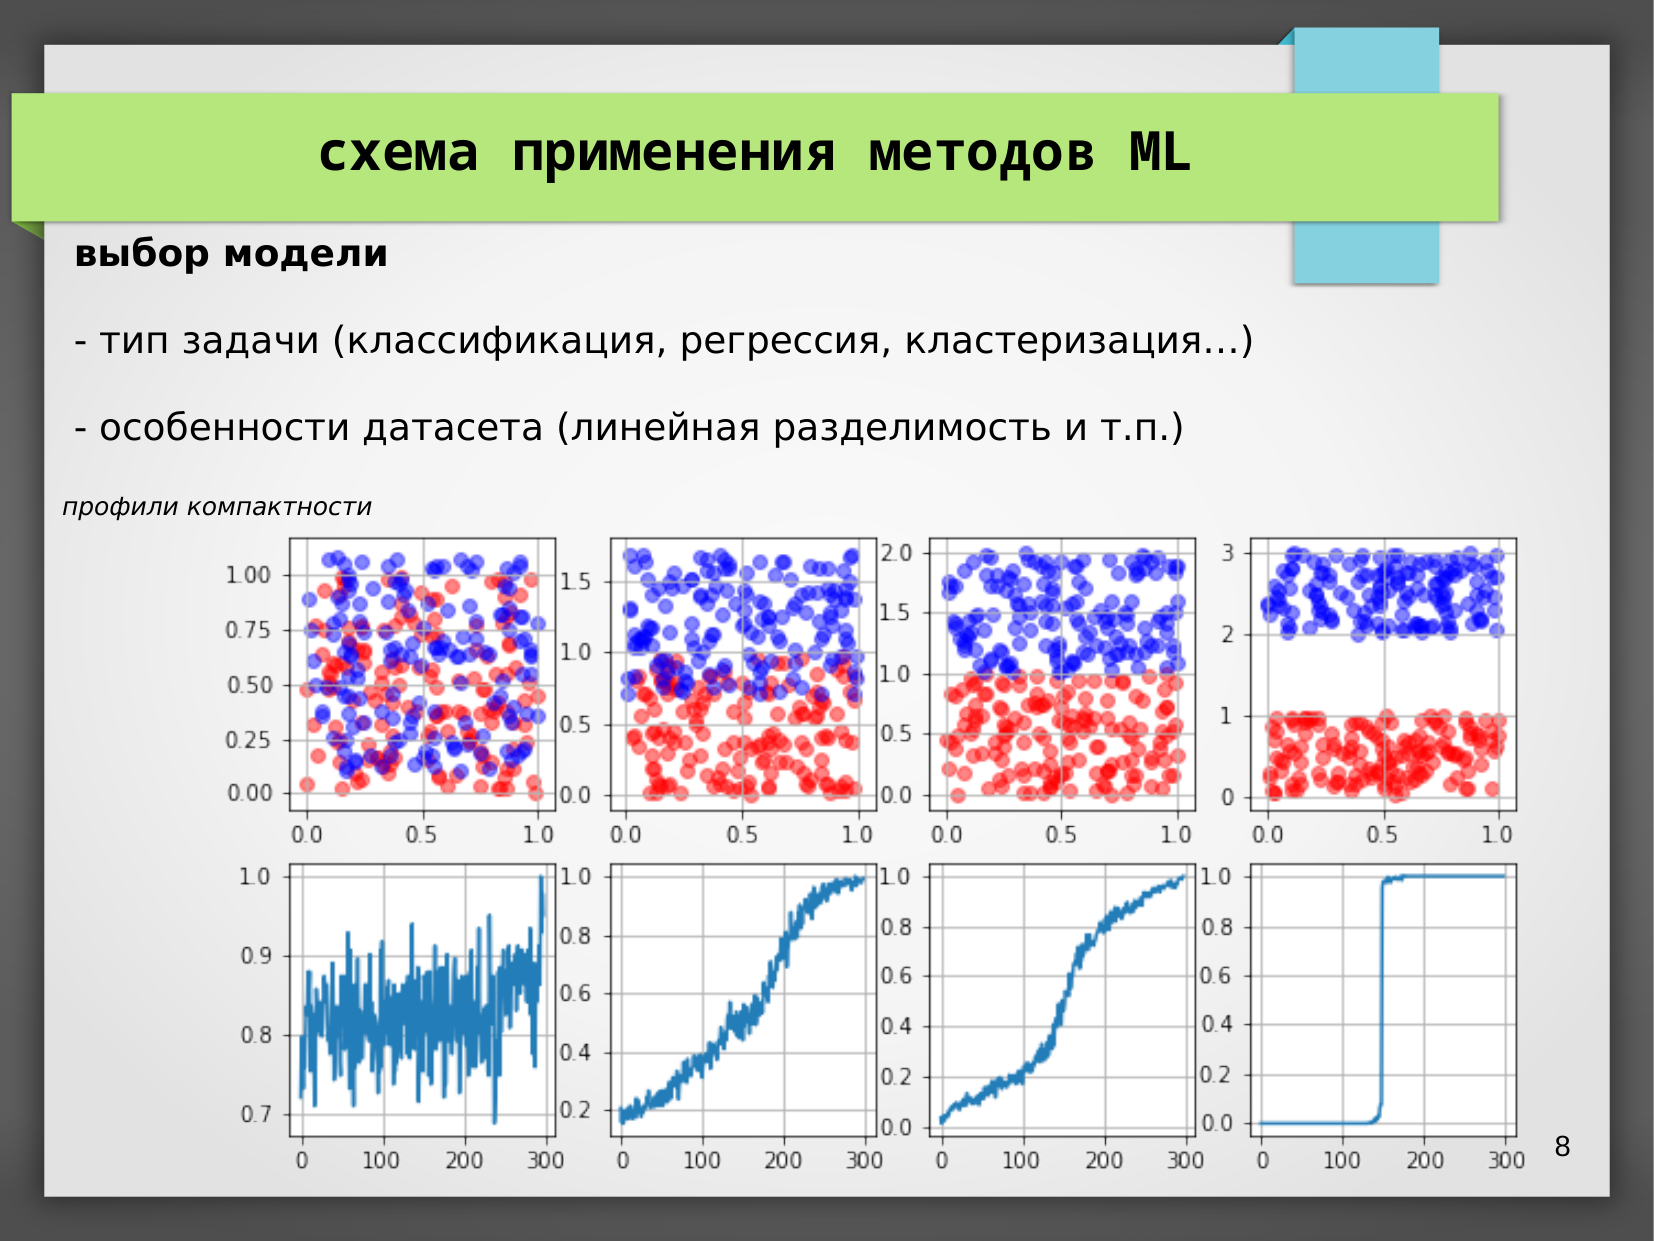

# схема применения методов ML
выбор модели
- тип задачи (классификация, регрессия, кластеризация…)
- особенности датасета (линейная разделимость и т.п.)
профили компактности
8